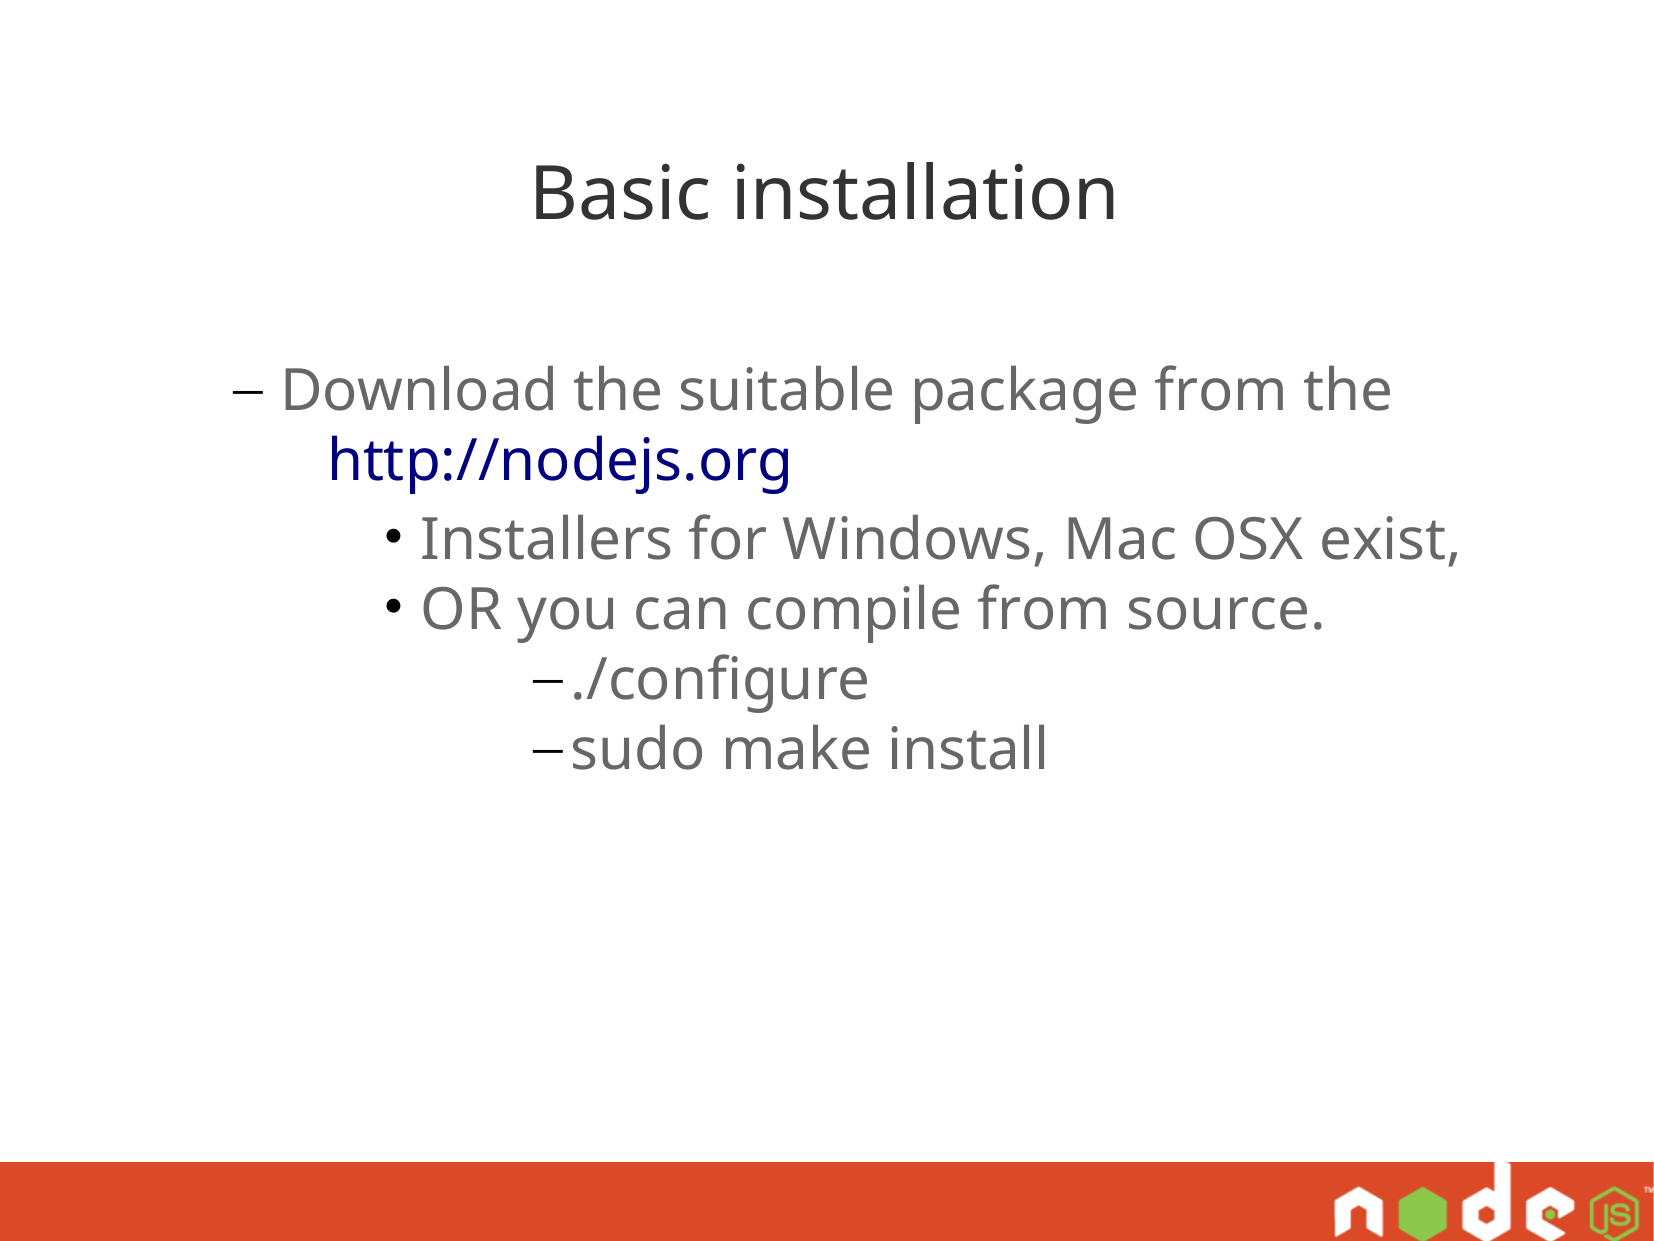

# Basic installation
Download the suitable package from the http://nodejs.org
Installers for Windows, Mac OSX exist,
OR you can compile from source.
./configure
sudo make install